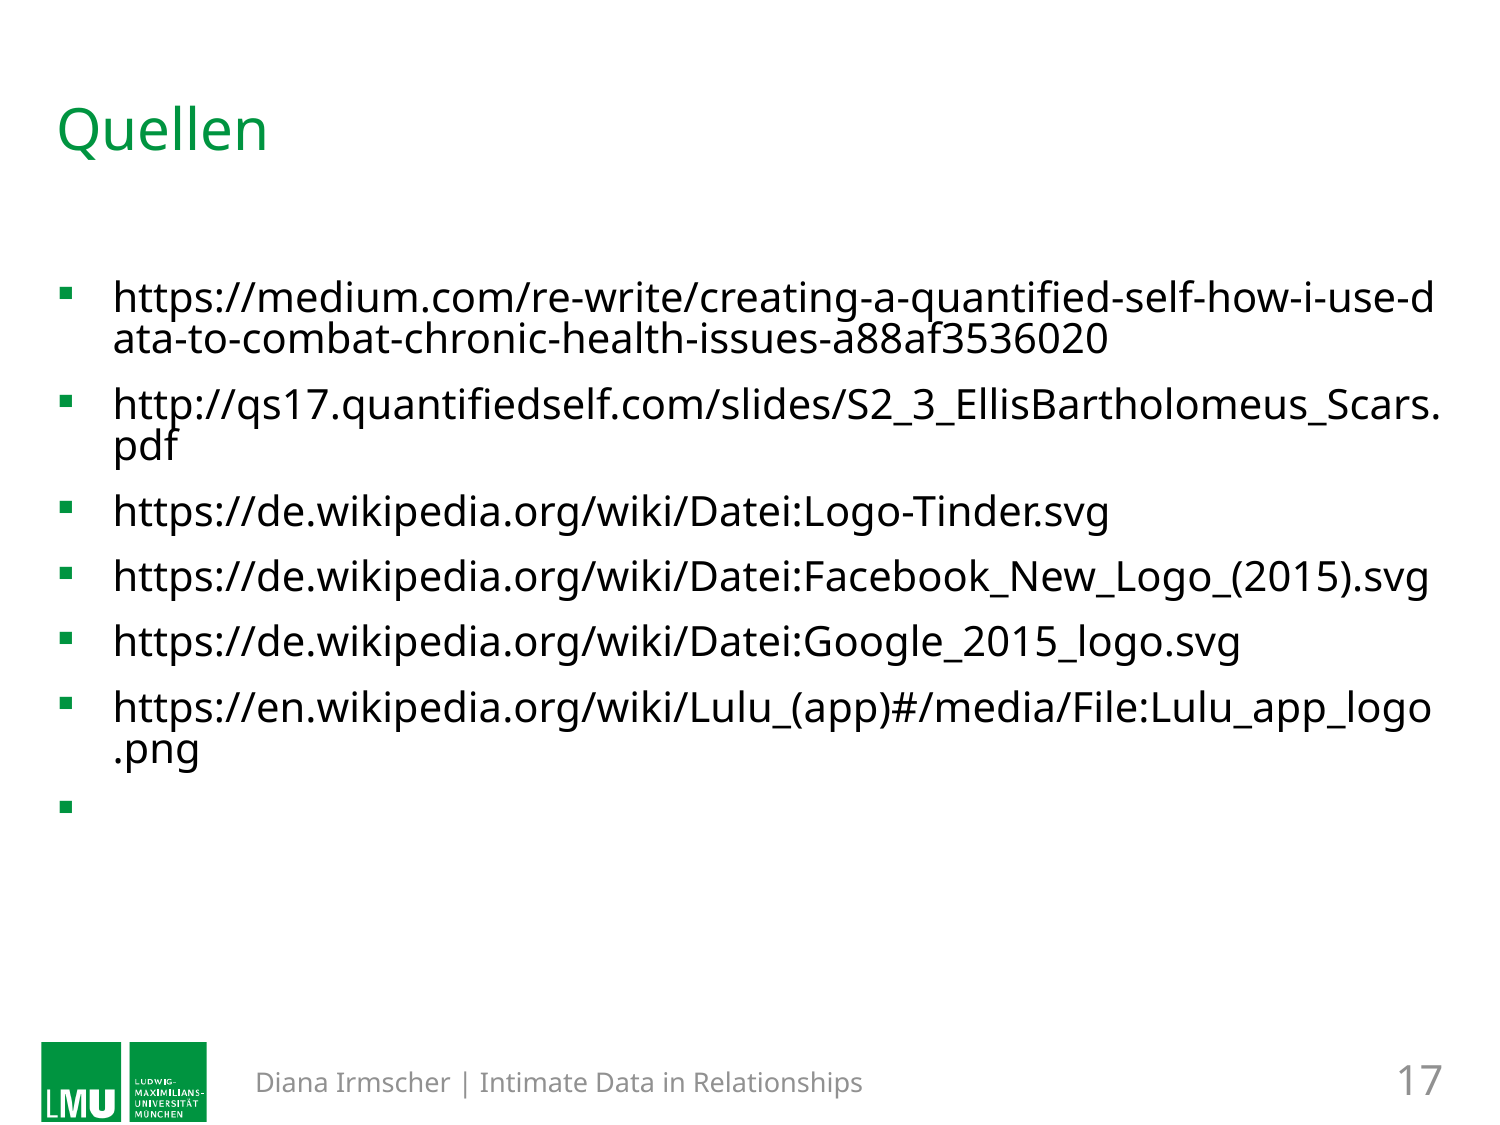

Quellen
# https://medium.com/re-write/creating-a-quantified-self-how-i-use-data-to-combat-chronic-health-issues-a88af3536020
http://qs17.quantifiedself.com/slides/S2_3_EllisBartholomeus_Scars.pdf
https://de.wikipedia.org/wiki/Datei:Logo-Tinder.svg
https://de.wikipedia.org/wiki/Datei:Facebook_New_Logo_(2015).svg
https://de.wikipedia.org/wiki/Datei:Google_2015_logo.svg
https://en.wikipedia.org/wiki/Lulu_(app)#/media/File:Lulu_app_logo.png
Diana Irmscher | Intimate Data in Relationships